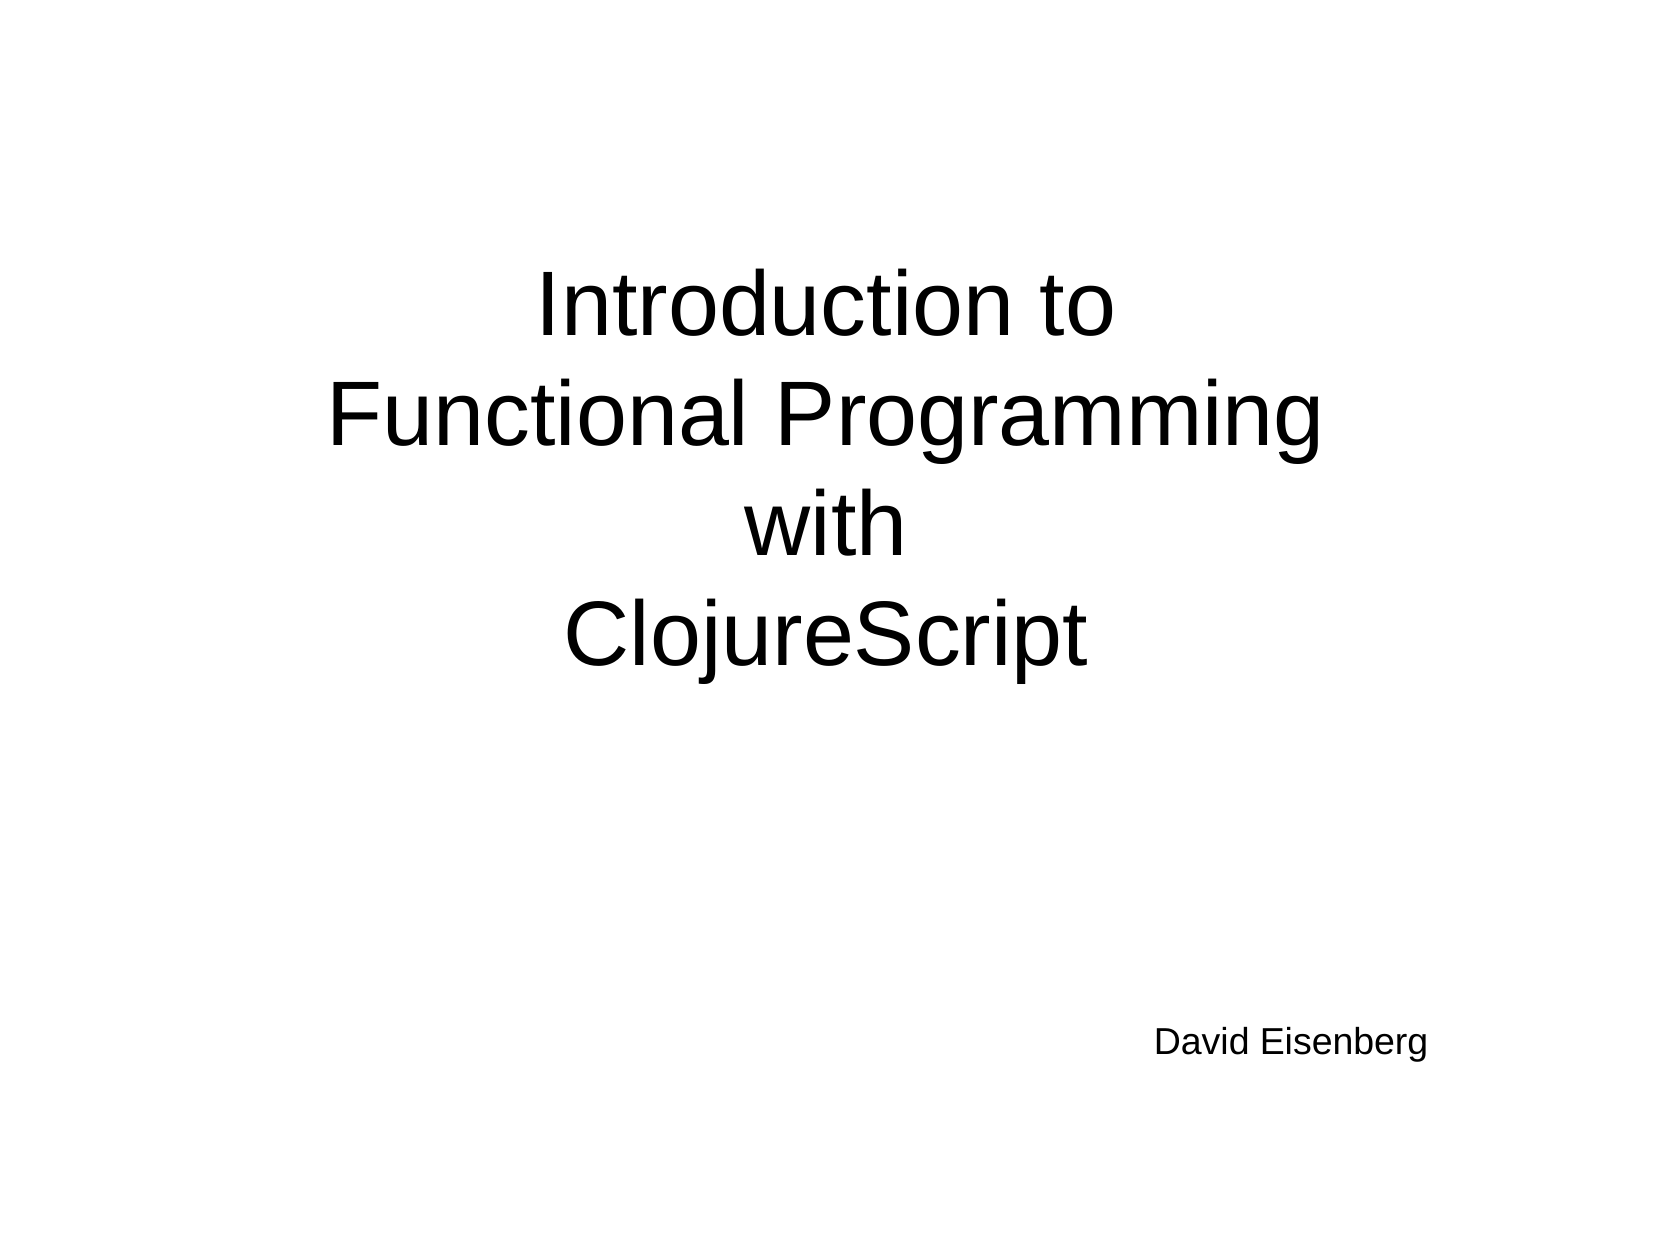

Introduction to
Functional Programming
with
ClojureScript
David Eisenberg